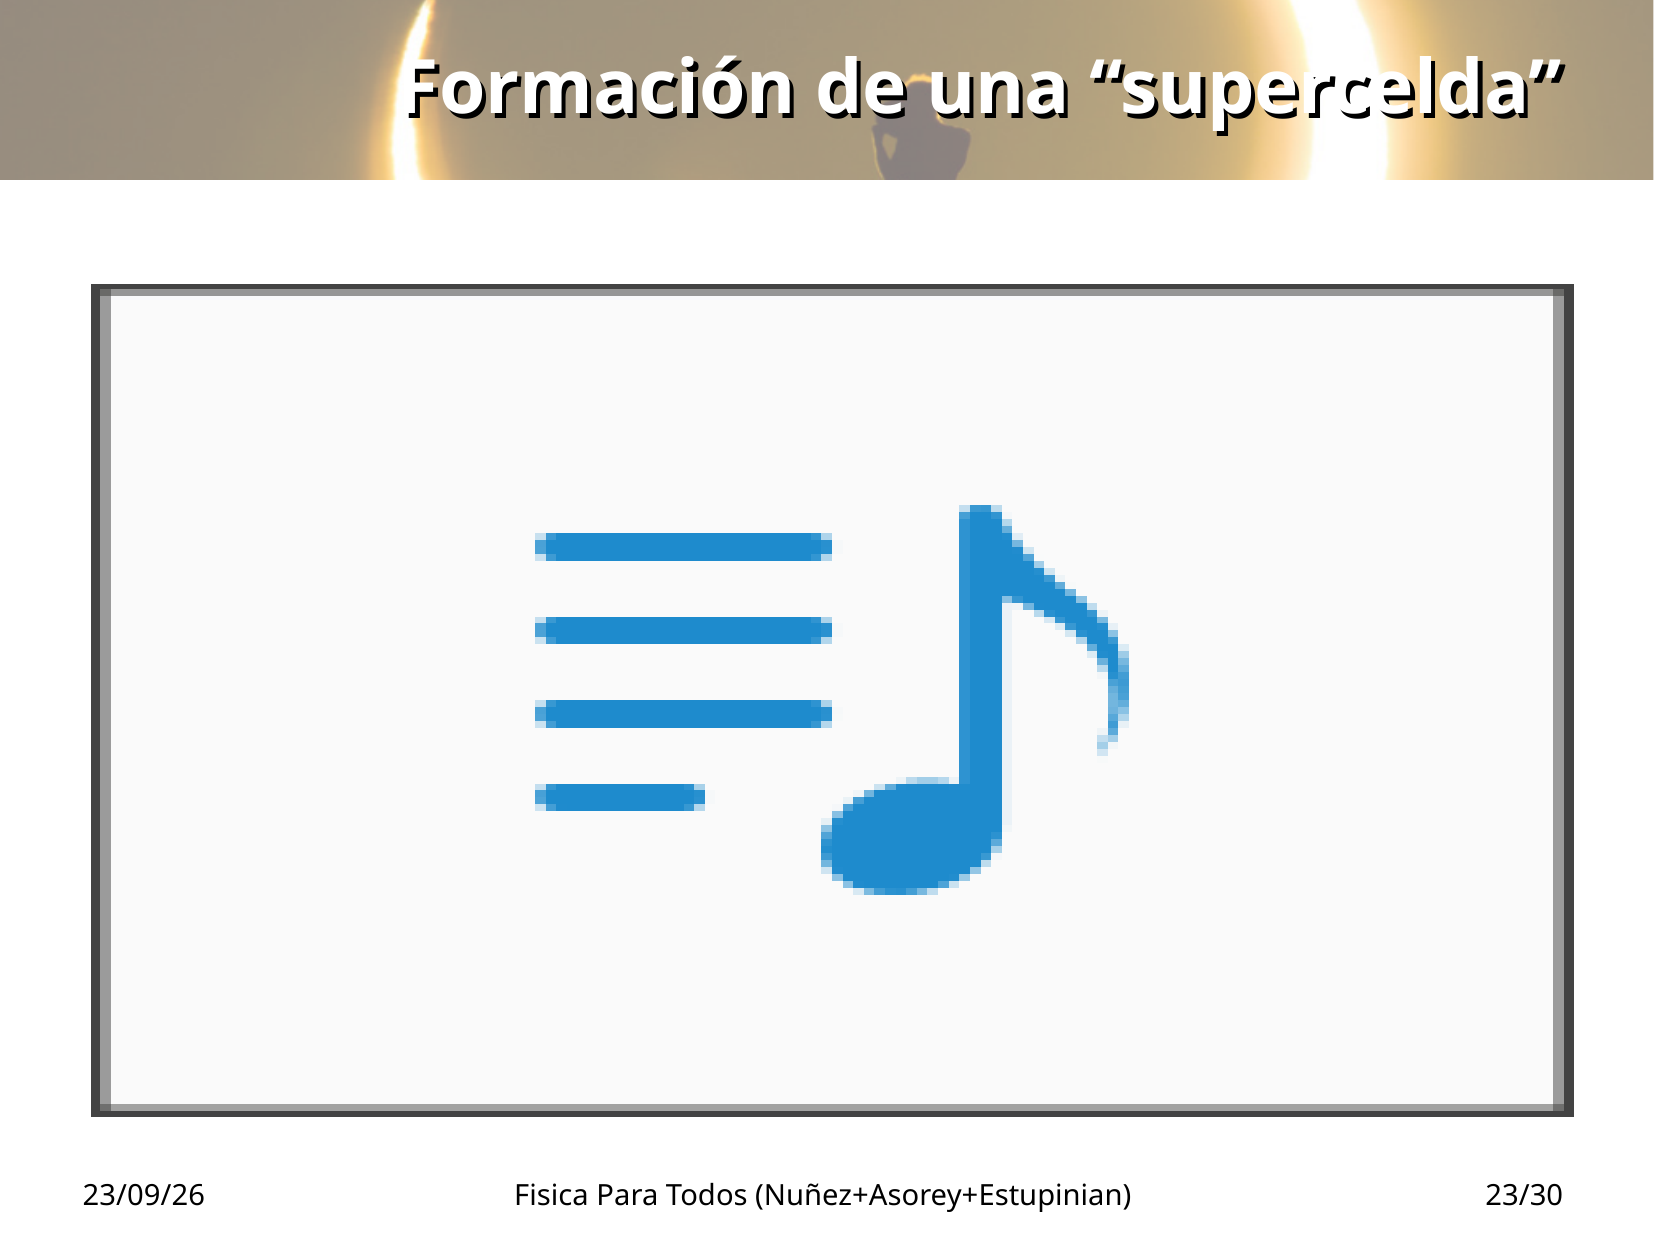

# Formación de una “supercelda”
Fisica Para Todos (Nuñez+Asorey+Estupinian)
23